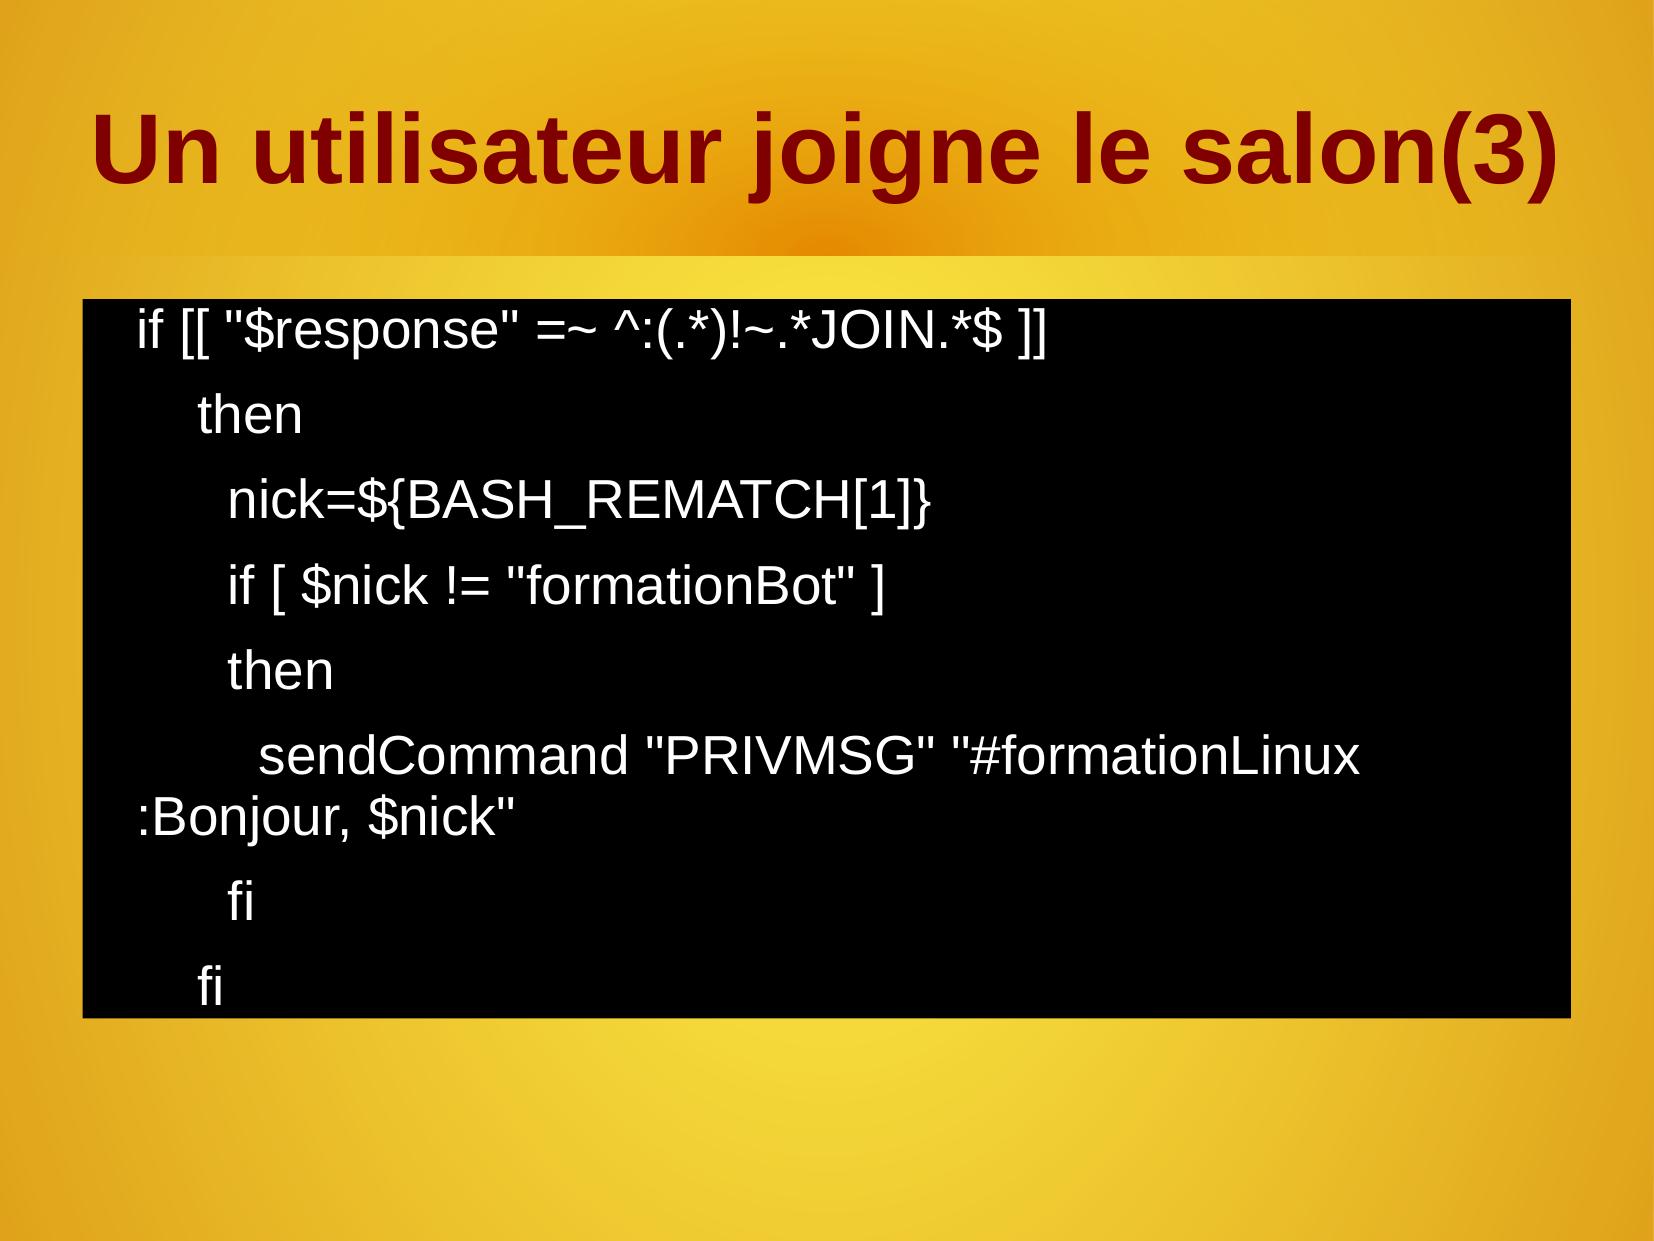

# Un utilisateur joigne le salon(3)
if [[ "$response" =~ ^:(.*)!~.*JOIN.*$ ]]
 then
 nick=${BASH_REMATCH[1]}
 if [ $nick != "formationBot" ]
 then
 sendCommand "PRIVMSG" "#formationLinux 			:Bonjour, $nick"
 fi
 fi